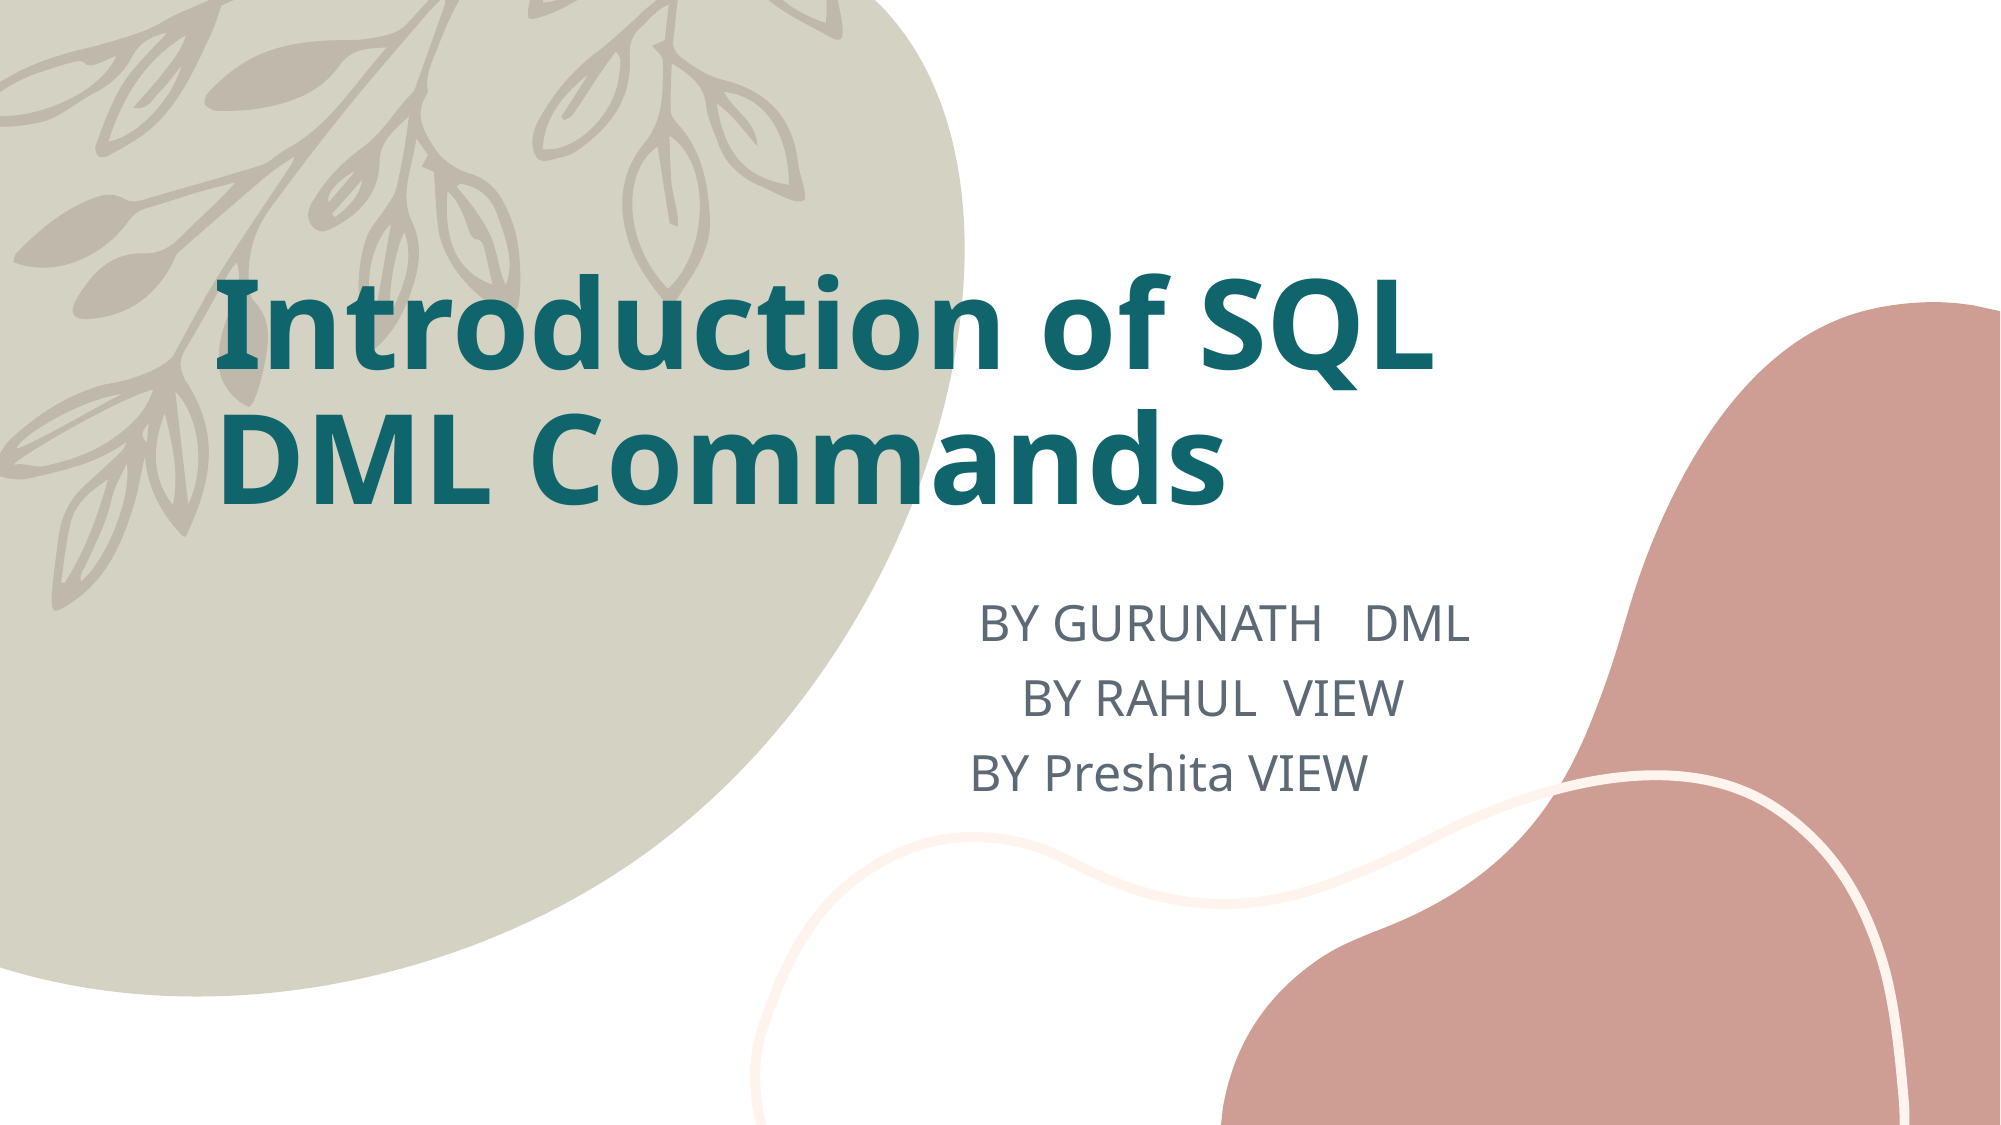

# Introduction of SQL DML Commands
						BY GURUNATH DML
BY RAHUL VIEW
BY Preshita VIEW